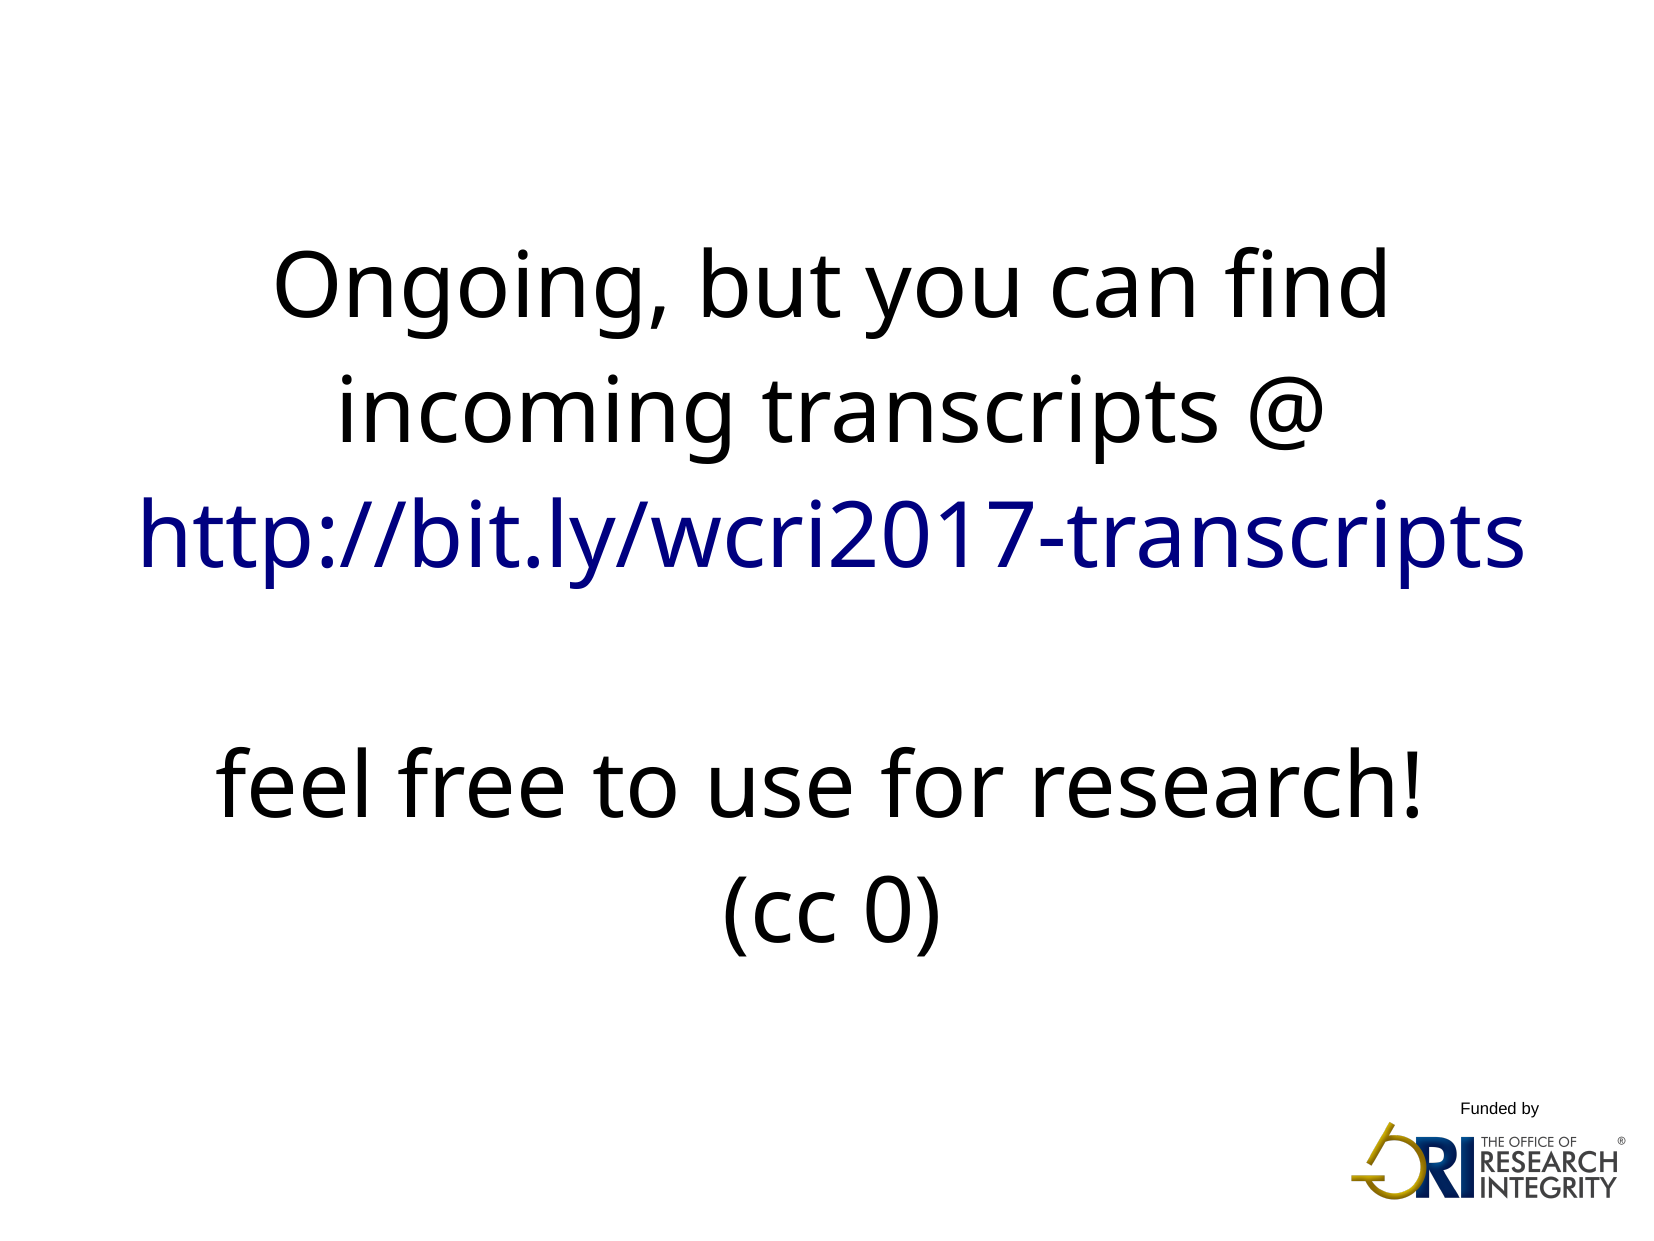

# Ongoing, but you can find incoming transcripts @ http://bit.ly/wcri2017-transcripts feel free to use for research! (cc 0)
Funded by